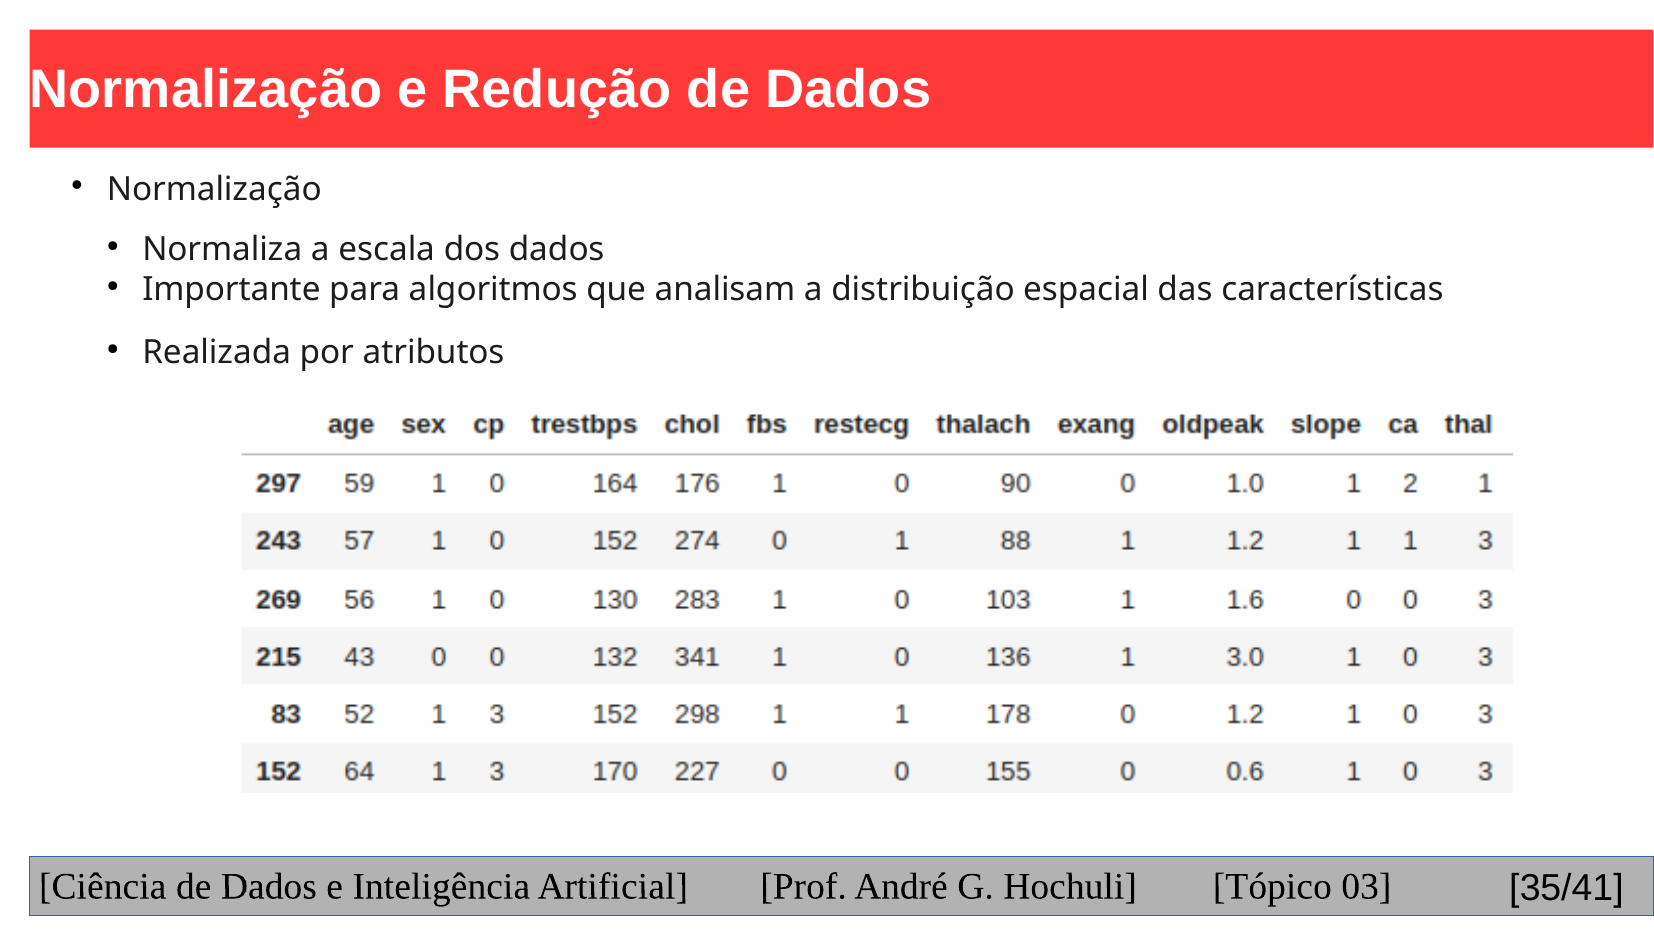

# Normalização e Redução de Dados
Normalização
Normaliza a escala dos dados
Importante para algoritmos que analisam a distribuição espacial das características
Realizada por atributos